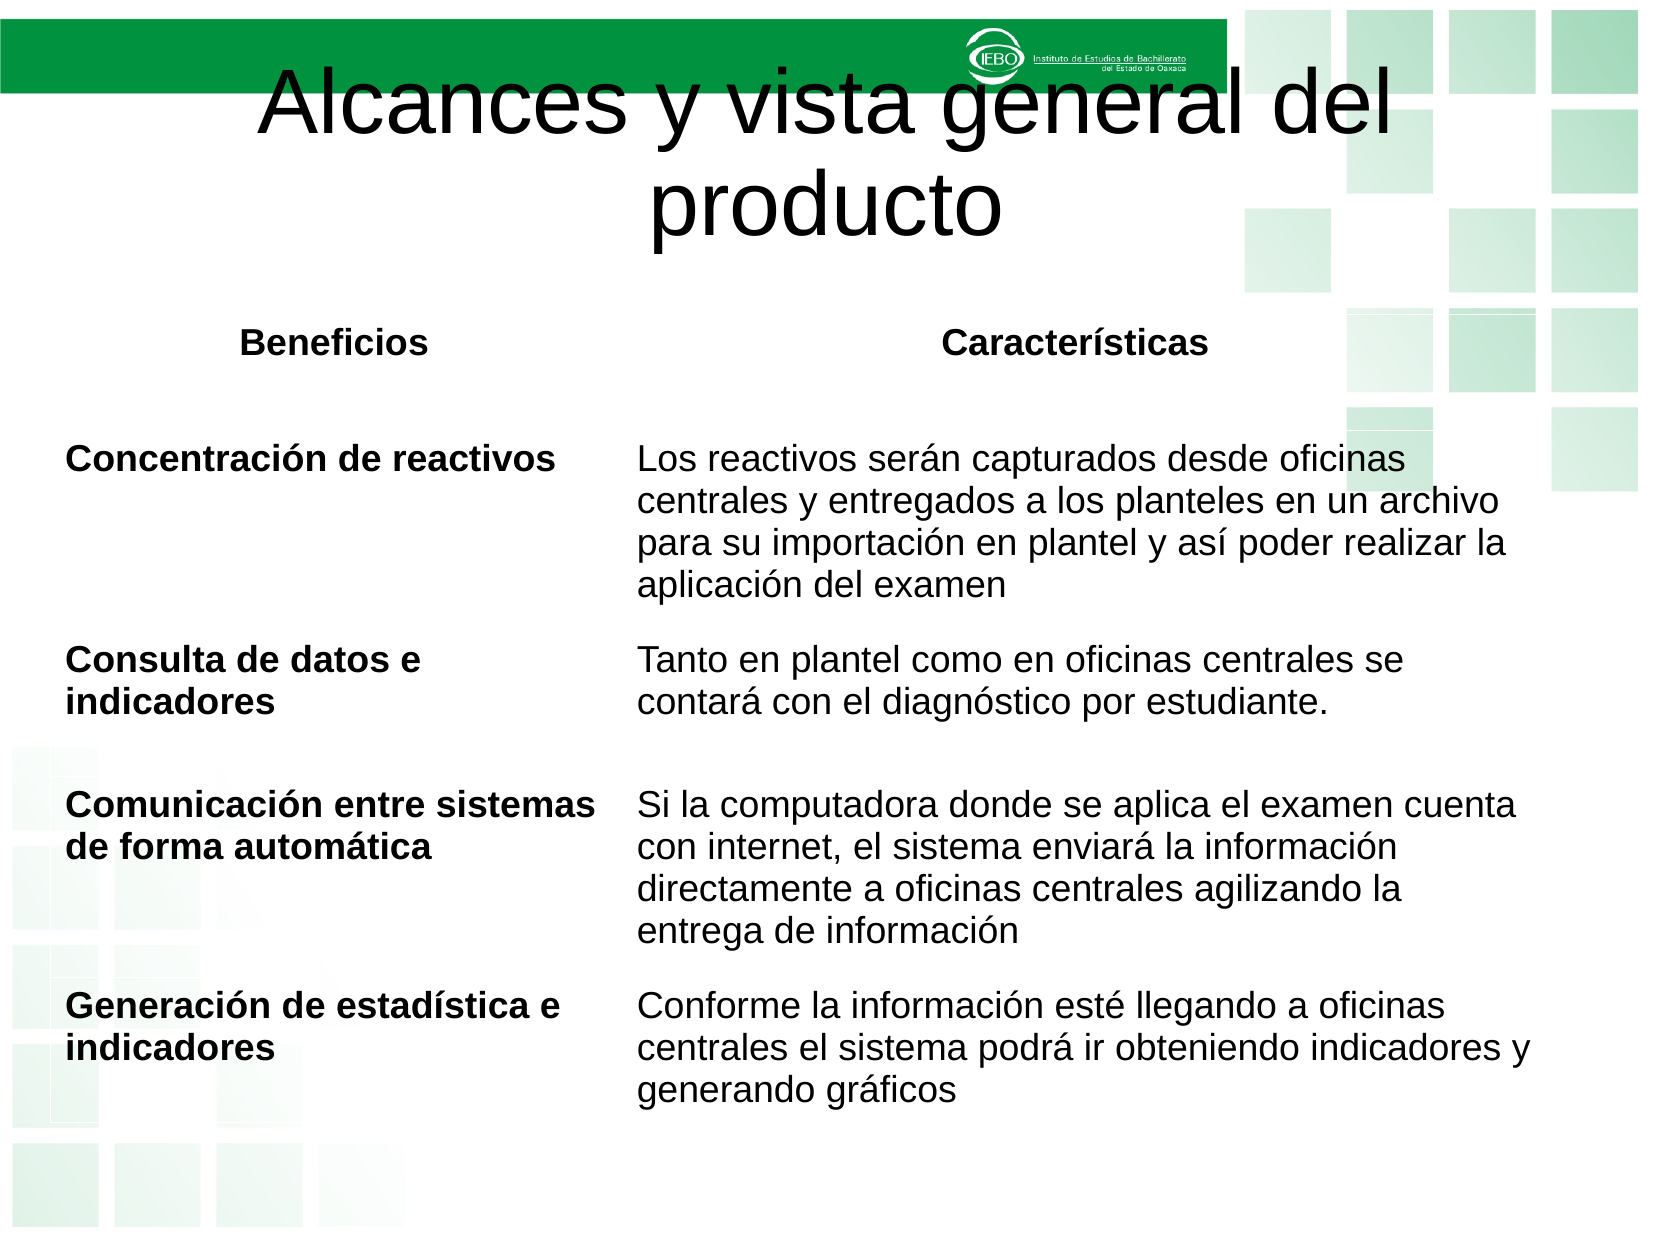

# Alcances y vista general del producto
| Beneficios | Características |
| --- | --- |
| Concentración de reactivos | Los reactivos serán capturados desde oficinas centrales y entregados a los planteles en un archivo para su importación en plantel y así poder realizar la aplicación del examen |
| Consulta de datos e indicadores | Tanto en plantel como en oficinas centrales se contará con el diagnóstico por estudiante. |
| Comunicación entre sistemas de forma automática | Si la computadora donde se aplica el examen cuenta con internet, el sistema enviará la información directamente a oficinas centrales agilizando la entrega de información |
| Generación de estadística e indicadores | Conforme la información esté llegando a oficinas centrales el sistema podrá ir obteniendo indicadores y generando gráficos |